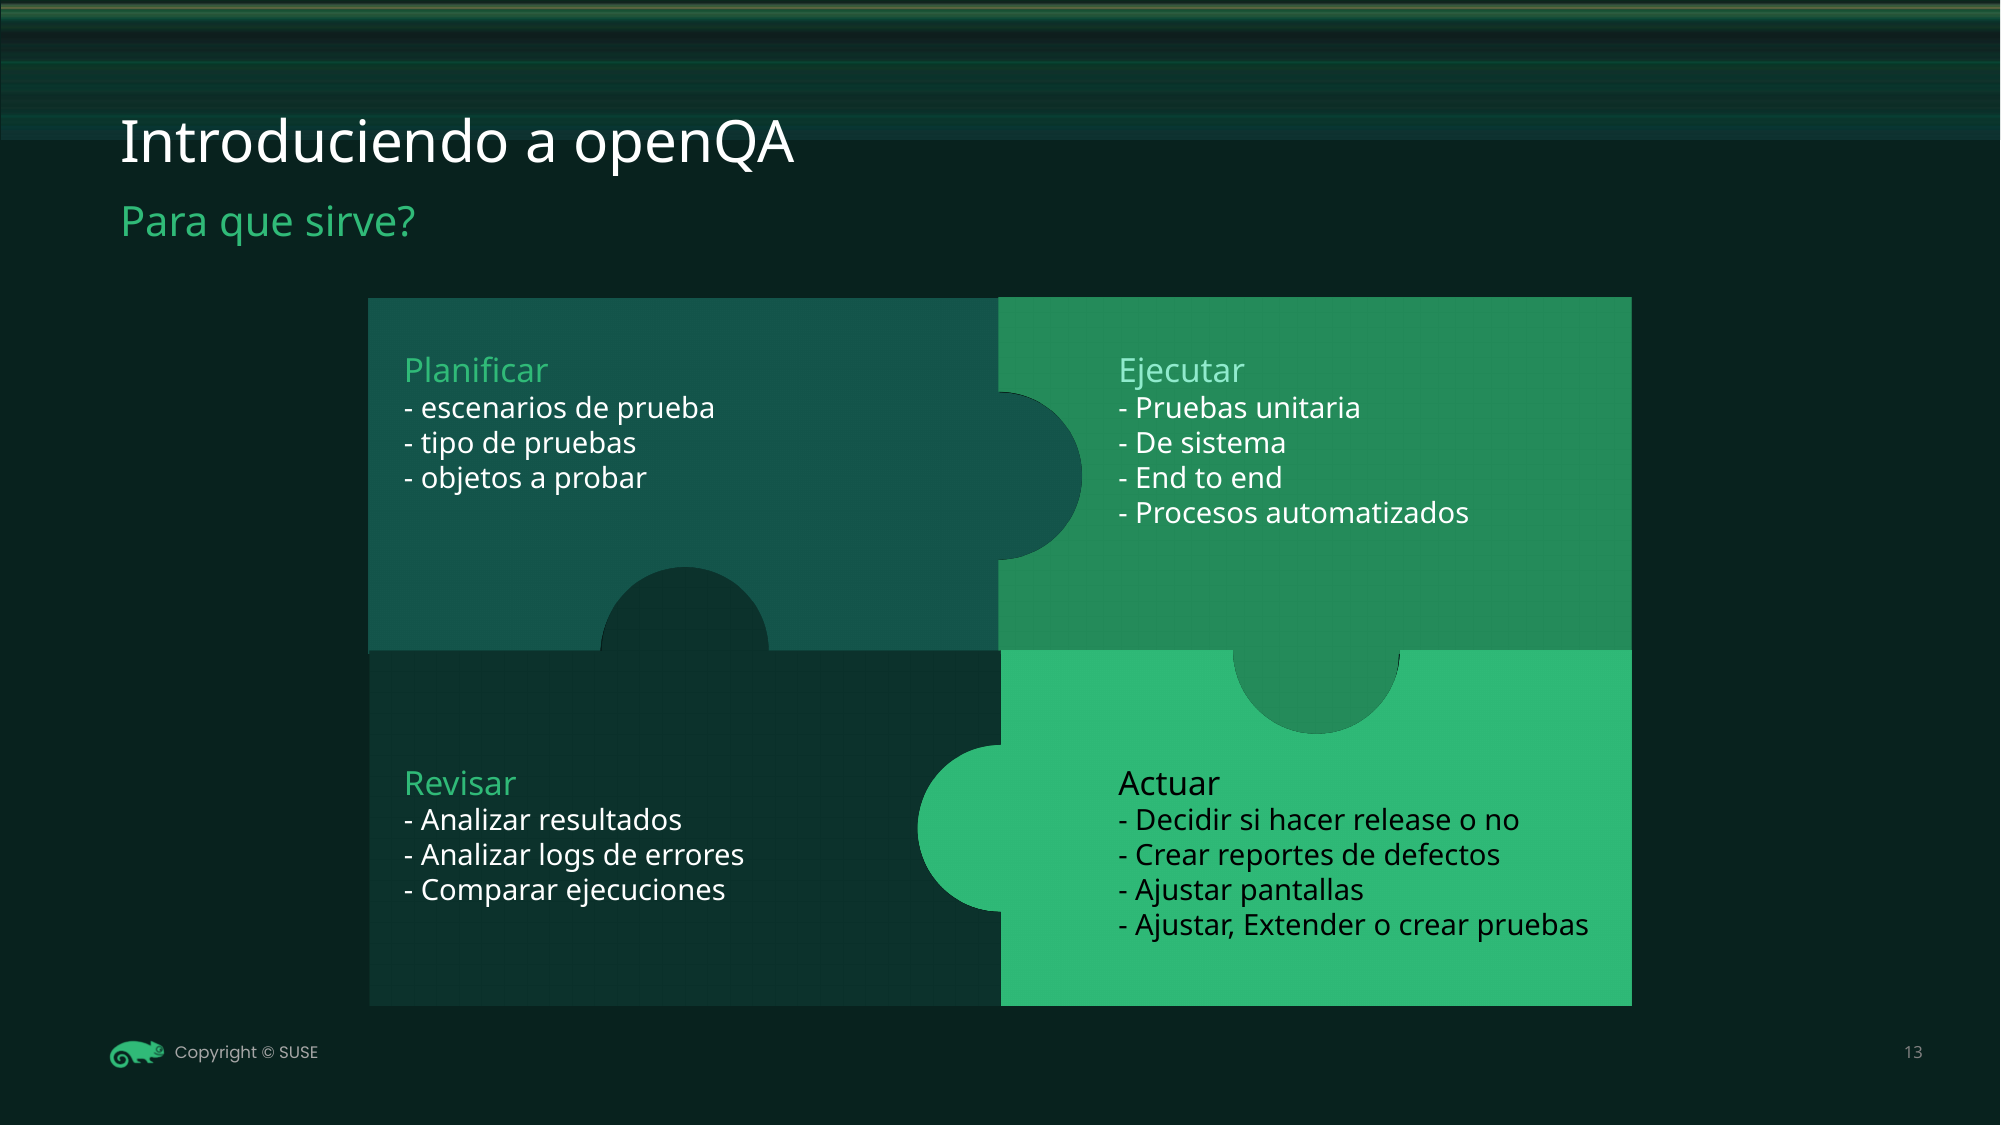

Introduciendo a openQA
# Para que sirve?
Ejecutar
- Pruebas unitaria
- De sistema
- End to end
- Procesos automatizados
Planificar
- escenarios de prueba
- tipo de pruebas
- objetos a probar
Revisar
- Analizar resultados
- Analizar logs de errores
- Comparar ejecuciones
Actuar
- Decidir si hacer release o no
- Crear reportes de defectos
- Ajustar pantallas
- Ajustar, Extender o crear pruebas
13